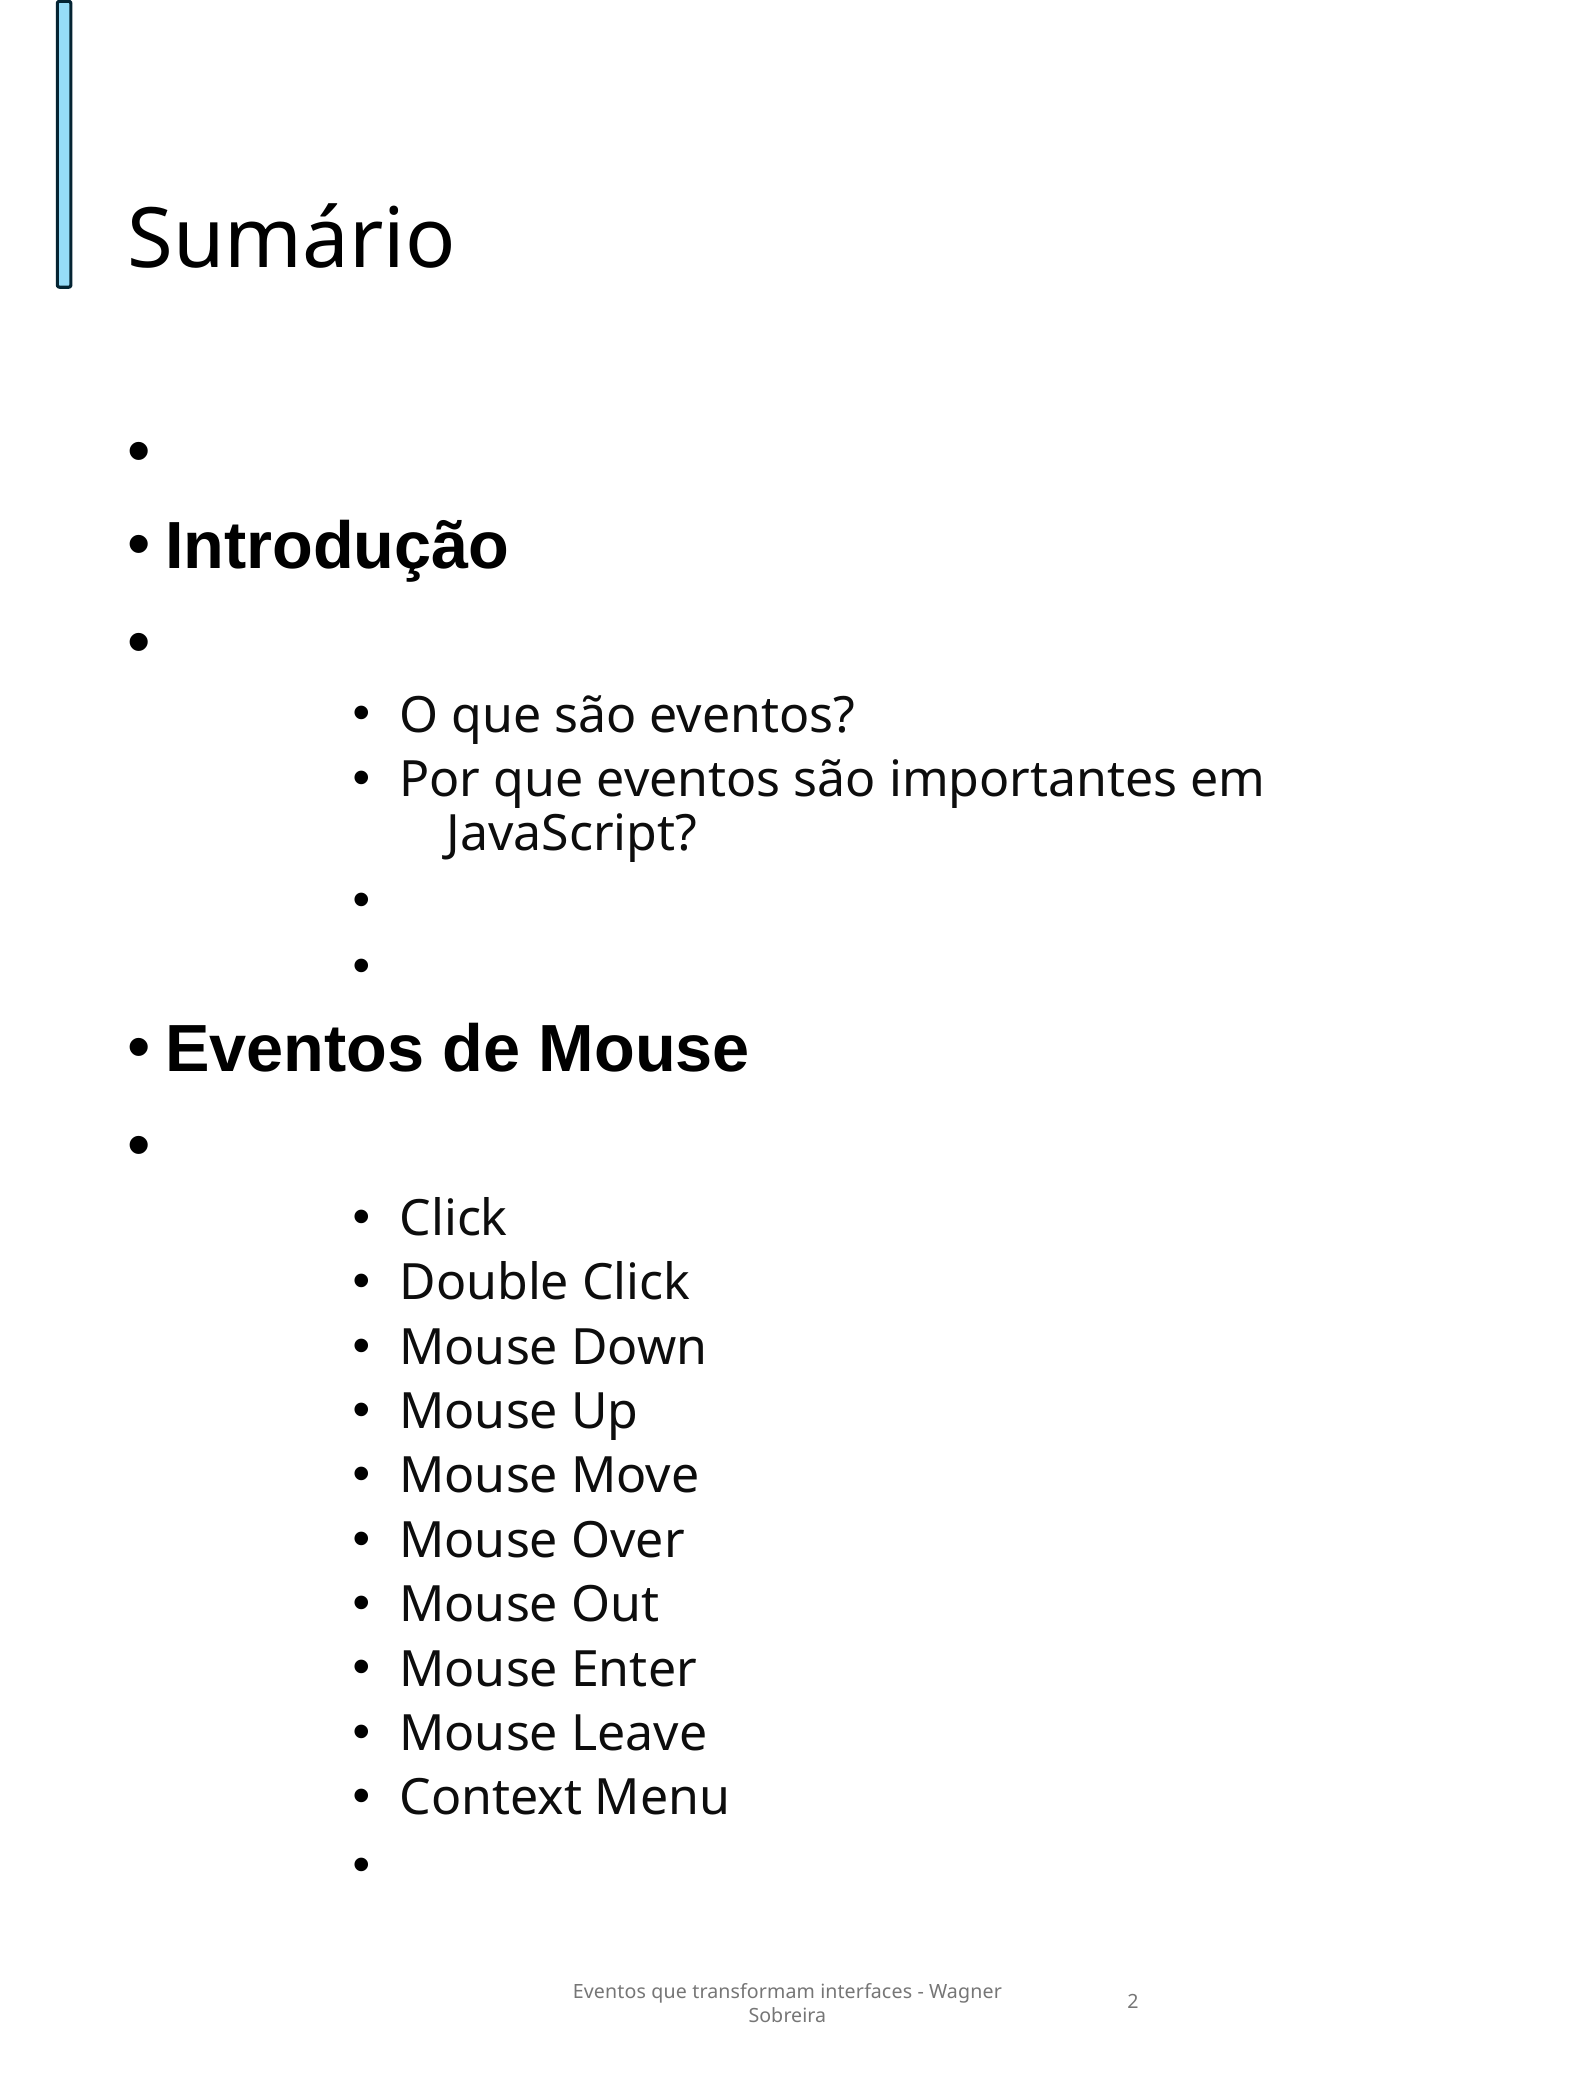

Sumário
Introdução
O que são eventos?
Por que eventos são importantes em JavaScript?
Eventos de Mouse
Click
Double Click
Mouse Down
Mouse Up
Mouse Move
Mouse Over
Mouse Out
Mouse Enter
Mouse Leave
Context Menu
Eventos que transformam interfaces - Wagner Sobreira